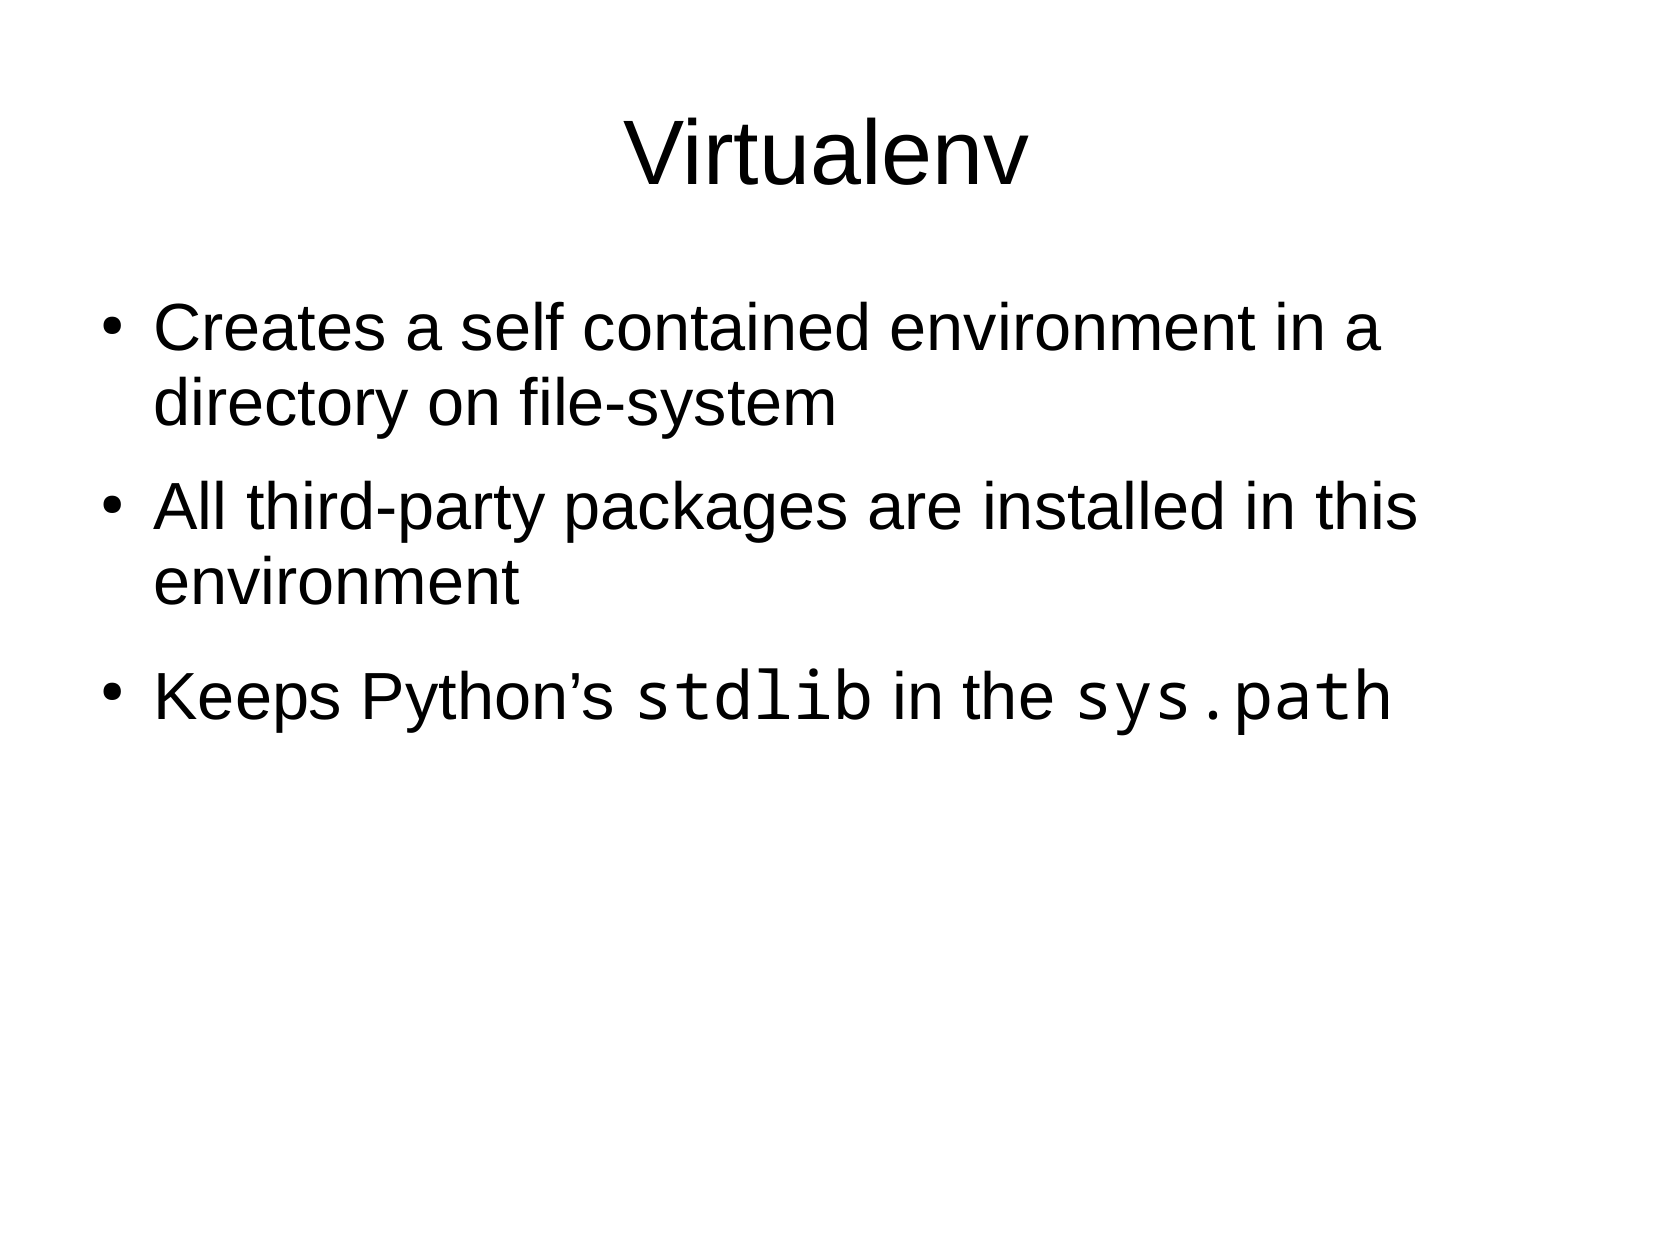

# Virtualenv
Creates a self contained environment in a directory on file-system
All third-party packages are installed in this environment
Keeps Python’s stdlib in the sys.path